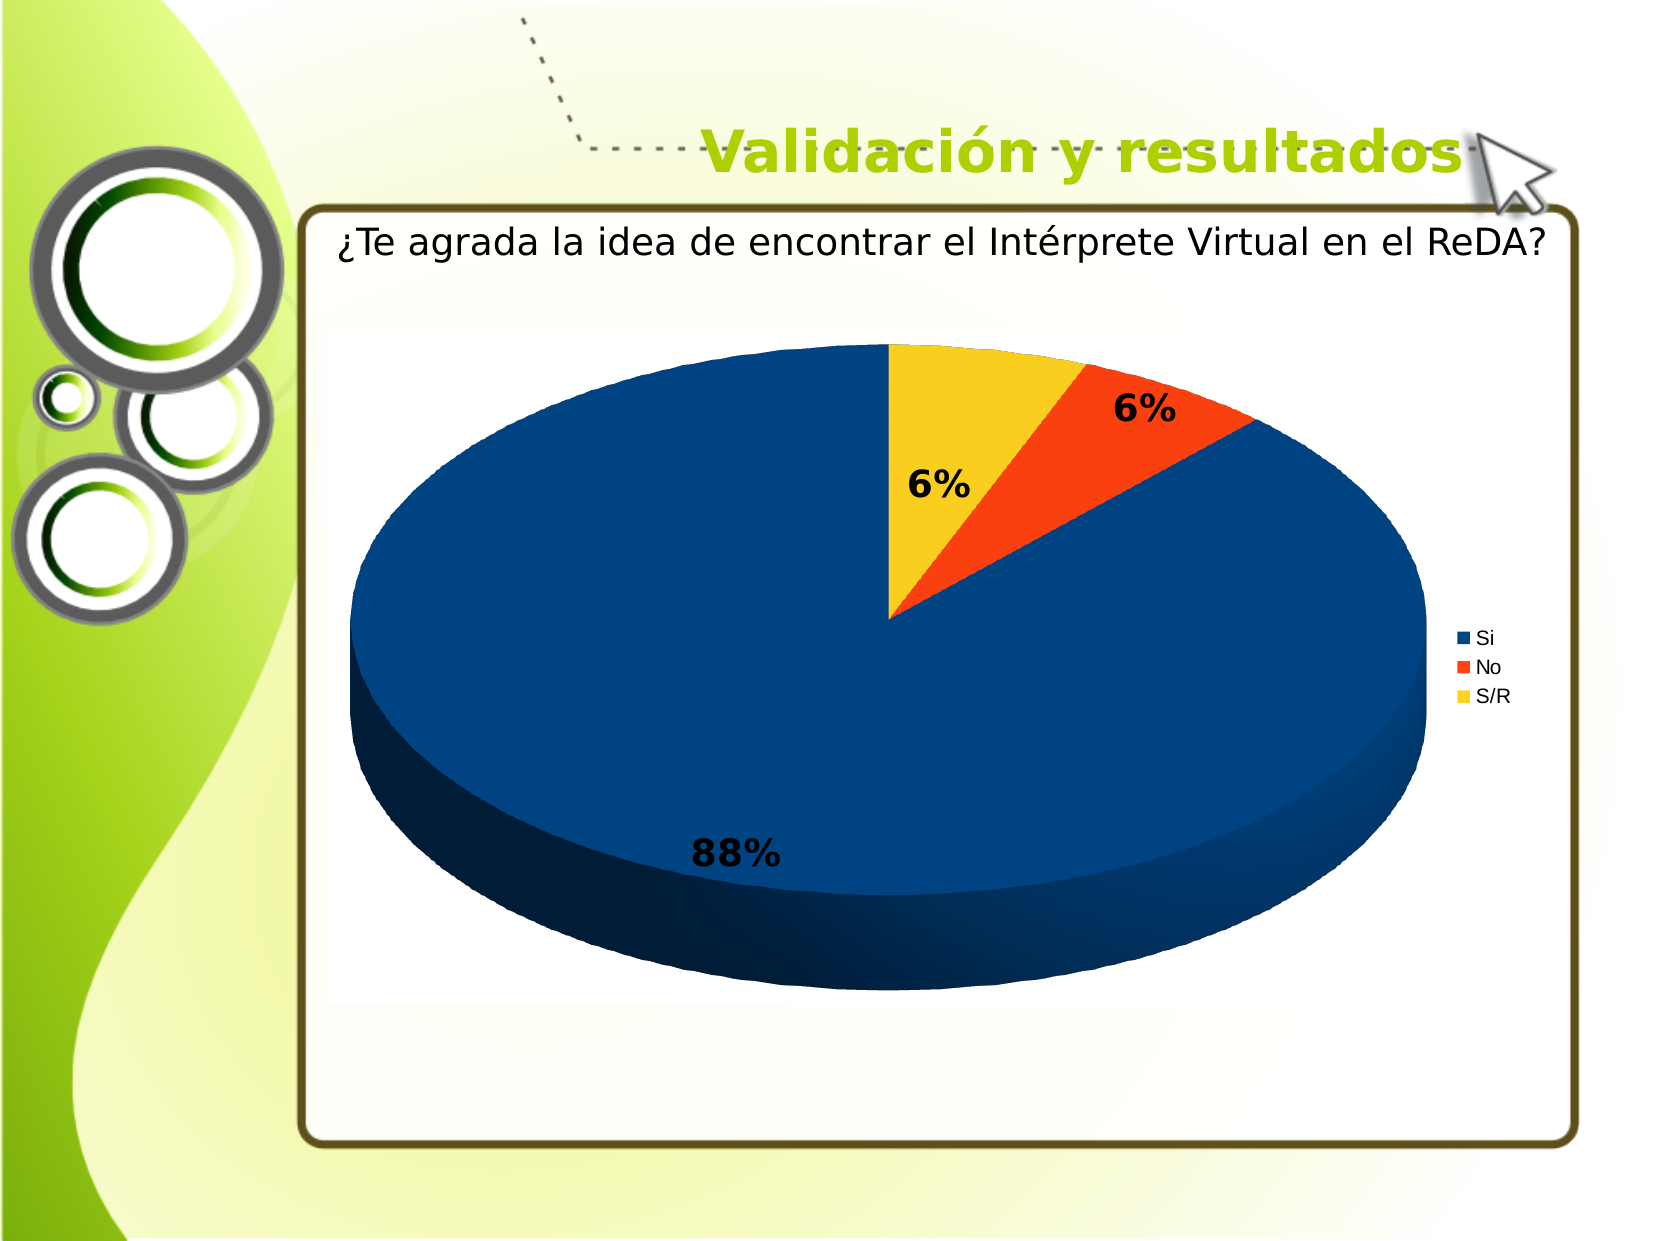

Validación y resultados
¿Te agrada la idea de encontrar el Intérprete Virtual en el ReDA?
[unsupported chart]